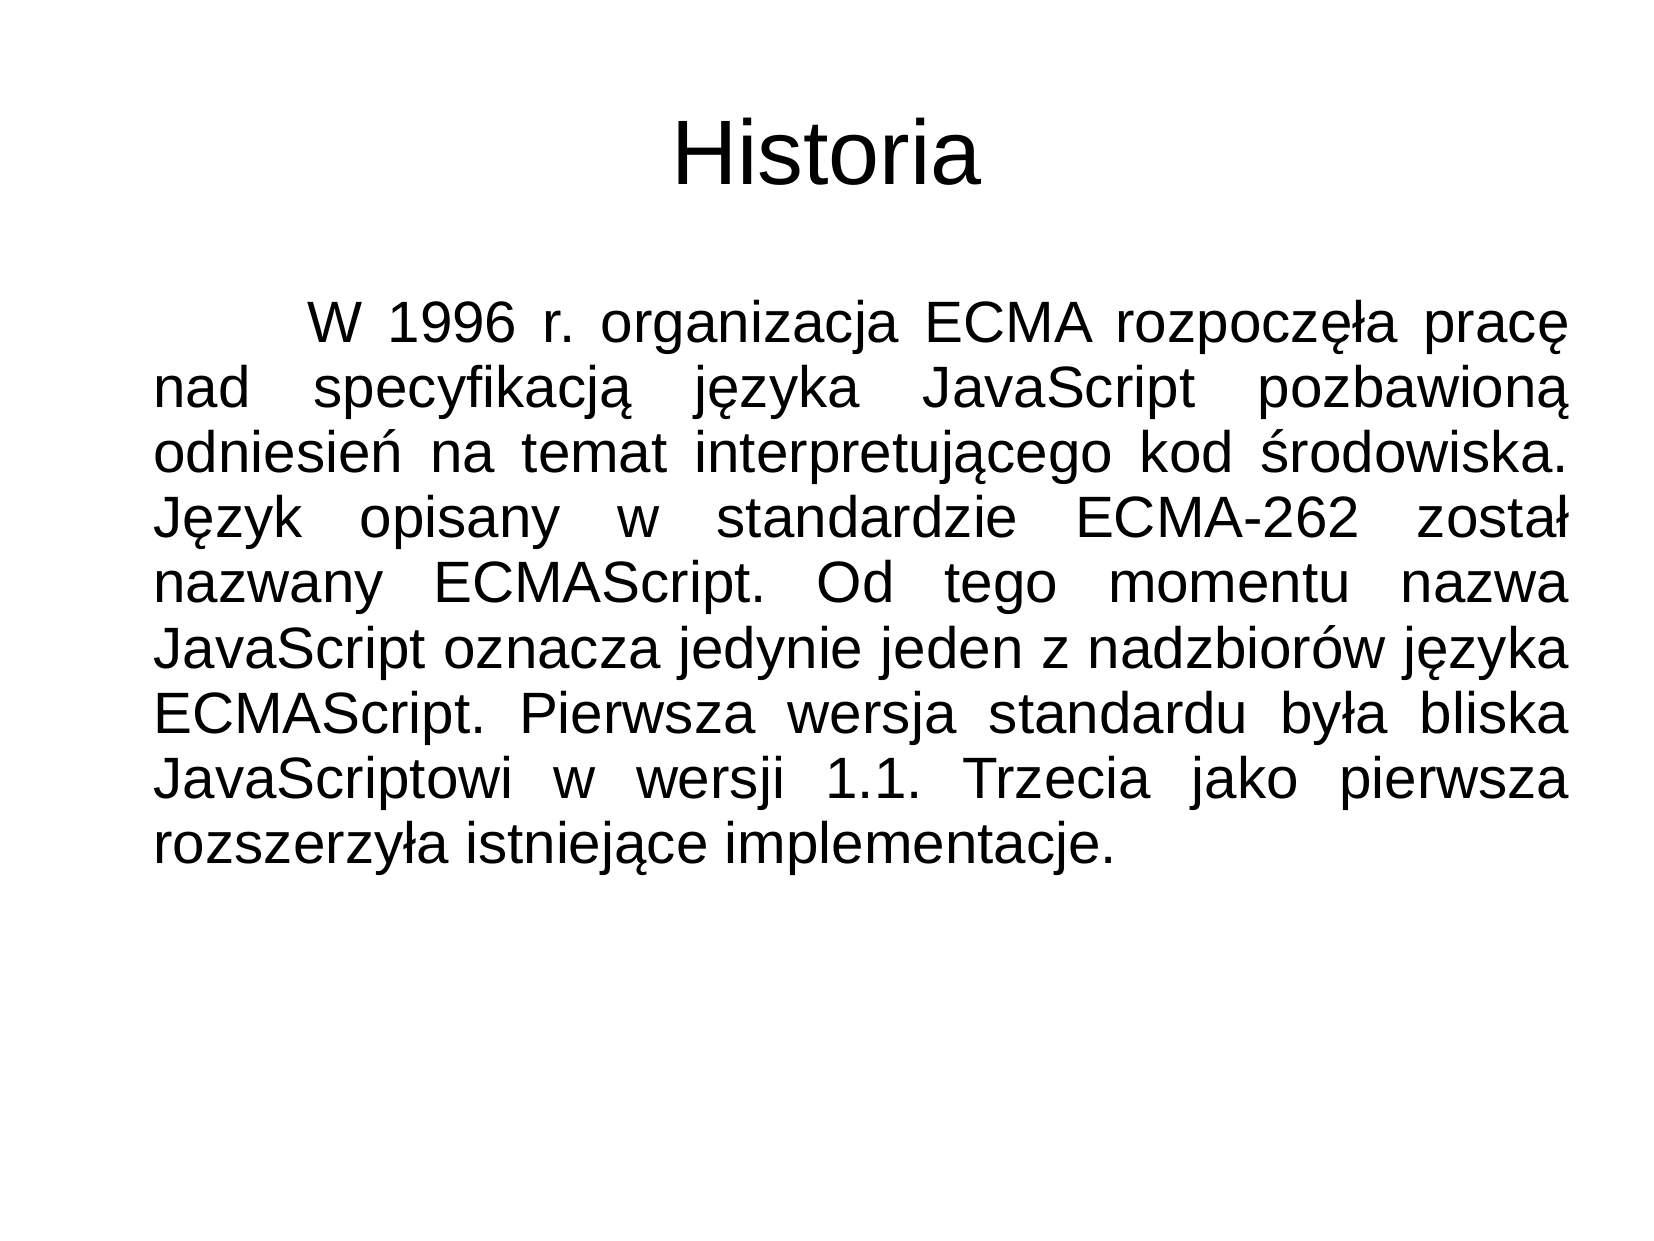

# Historia
 W 1996 r. organizacja ECMA rozpoczęła pracę nad specyfikacją języka JavaScript pozbawioną odniesień na temat interpretującego kod środowiska. Język opisany w standardzie ECMA-262 został nazwany ECMAScript. Od tego momentu nazwa JavaScript oznacza jedynie jeden z nadzbiorów języka ECMAScript. Pierwsza wersja standardu była bliska JavaScriptowi w wersji 1.1. Trzecia jako pierwsza rozszerzyła istniejące implementacje.